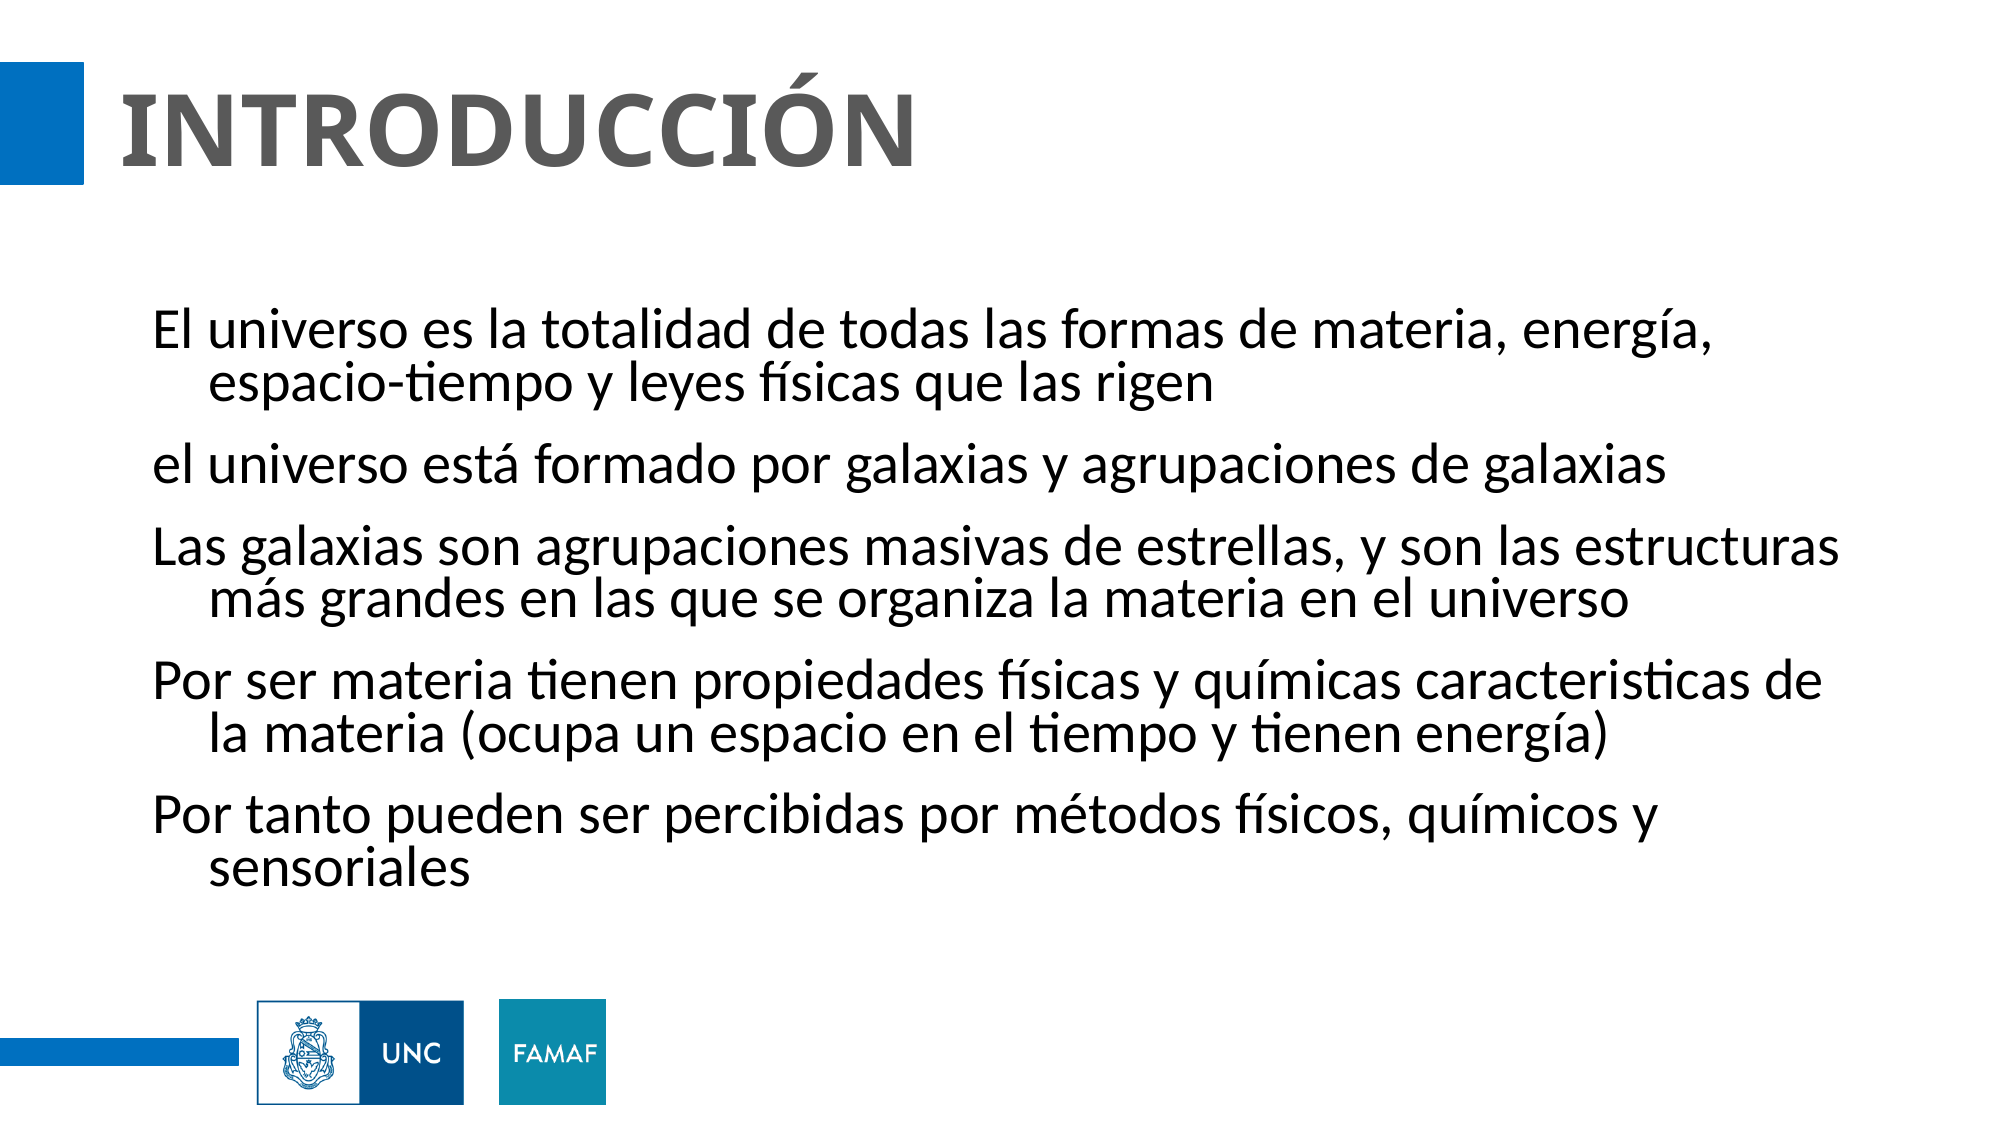

#
INTRODUCCIÓN
El universo es la totalidad de todas las formas de materia, energía, espacio-tiempo y leyes físicas que las rigen
el universo está formado por galaxias y agrupaciones de galaxias
Las galaxias son agrupaciones masivas de estrellas, y son las estructuras más grandes en las que se organiza la materia en el universo
Por ser materia tienen propiedades físicas y químicas caracteristicas de la materia (ocupa un espacio en el tiempo y tienen energía)
Por tanto pueden ser percibidas por métodos físicos, químicos y sensoriales